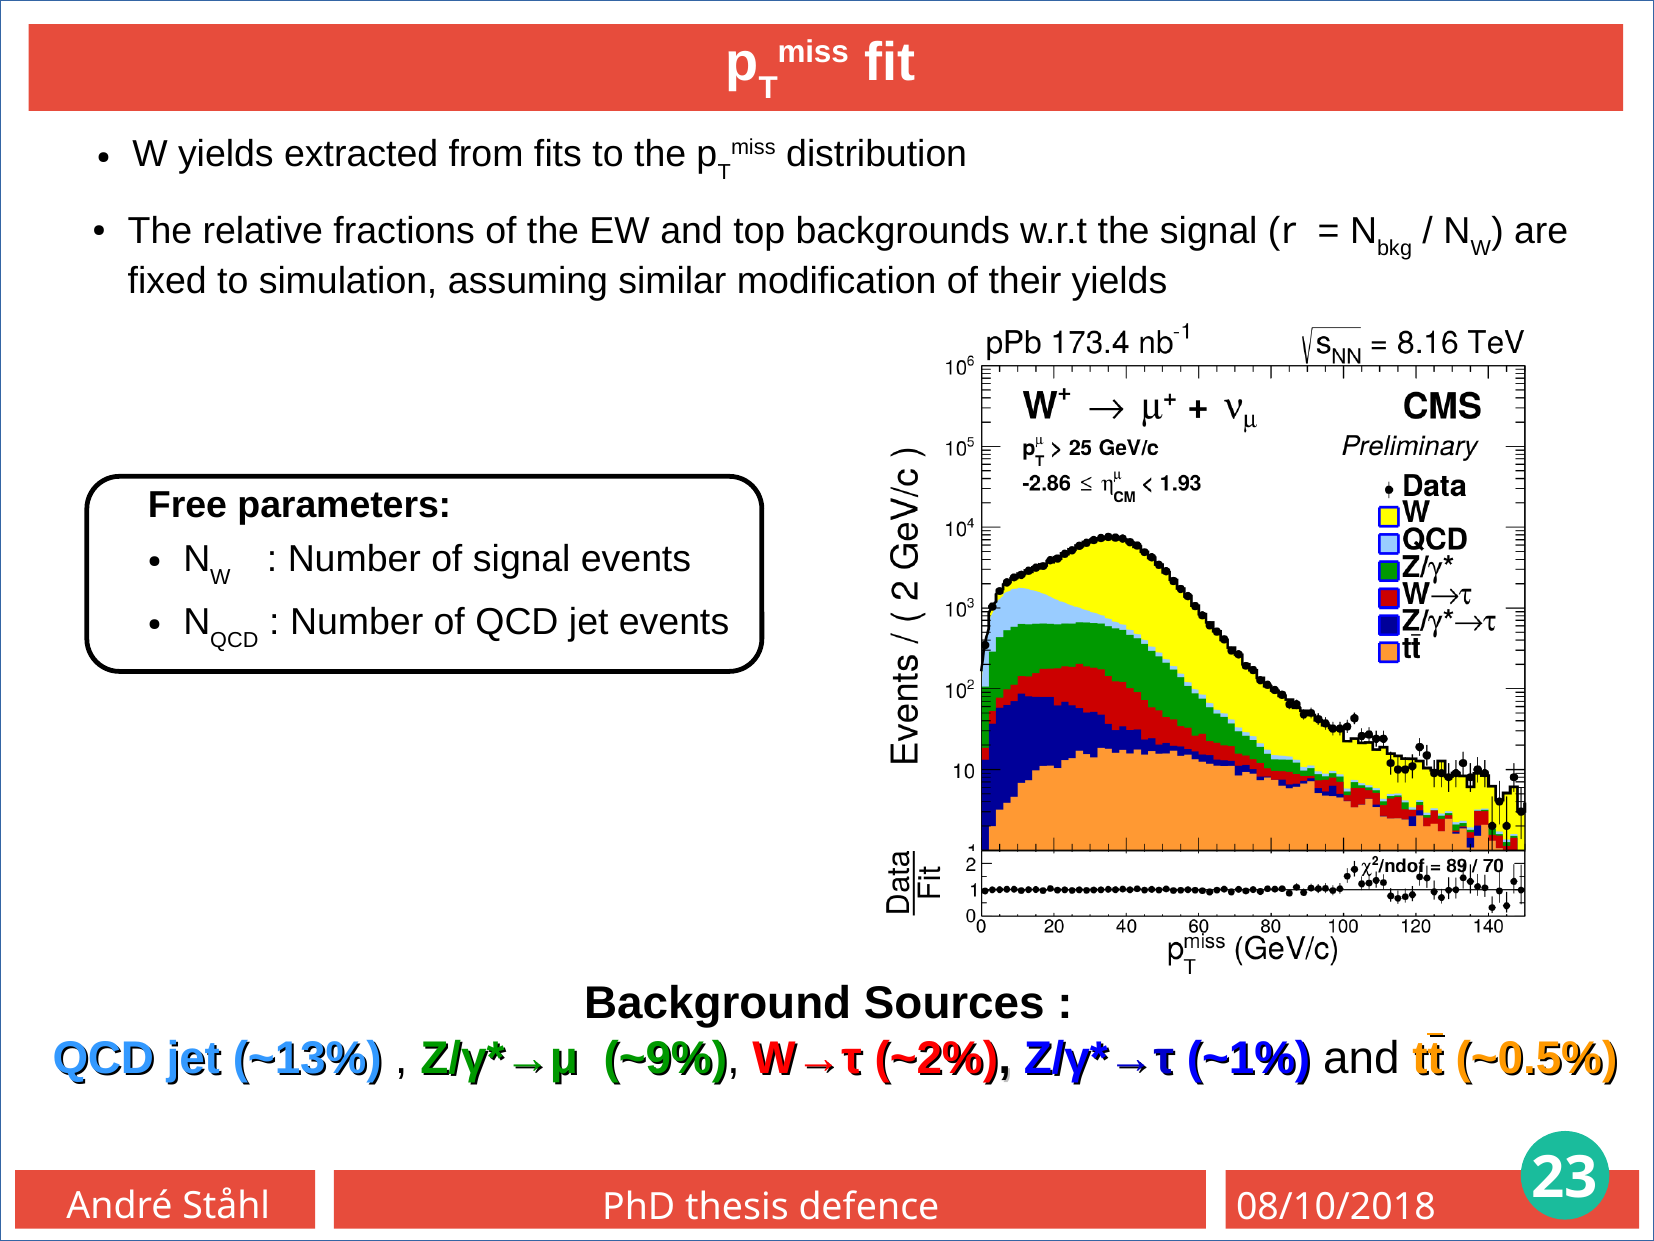

# pTmiss fit
W yields extracted from fits to the pTmiss distribution
The relative fractions of the EW and top backgrounds w.r.t the signal (r = Nbkg / NW) are fixed to simulation, assuming similar modification of their yields
Free parameters:
NW : Number of signal events
NQCD : Number of QCD jet events
Background Sources :
QCD jet (~13%) , Z/γ*→μ (~9%), W→τ (~2%), Z/γ*→τ (~1%) and tt (~0.5%)
23
08/10/2018